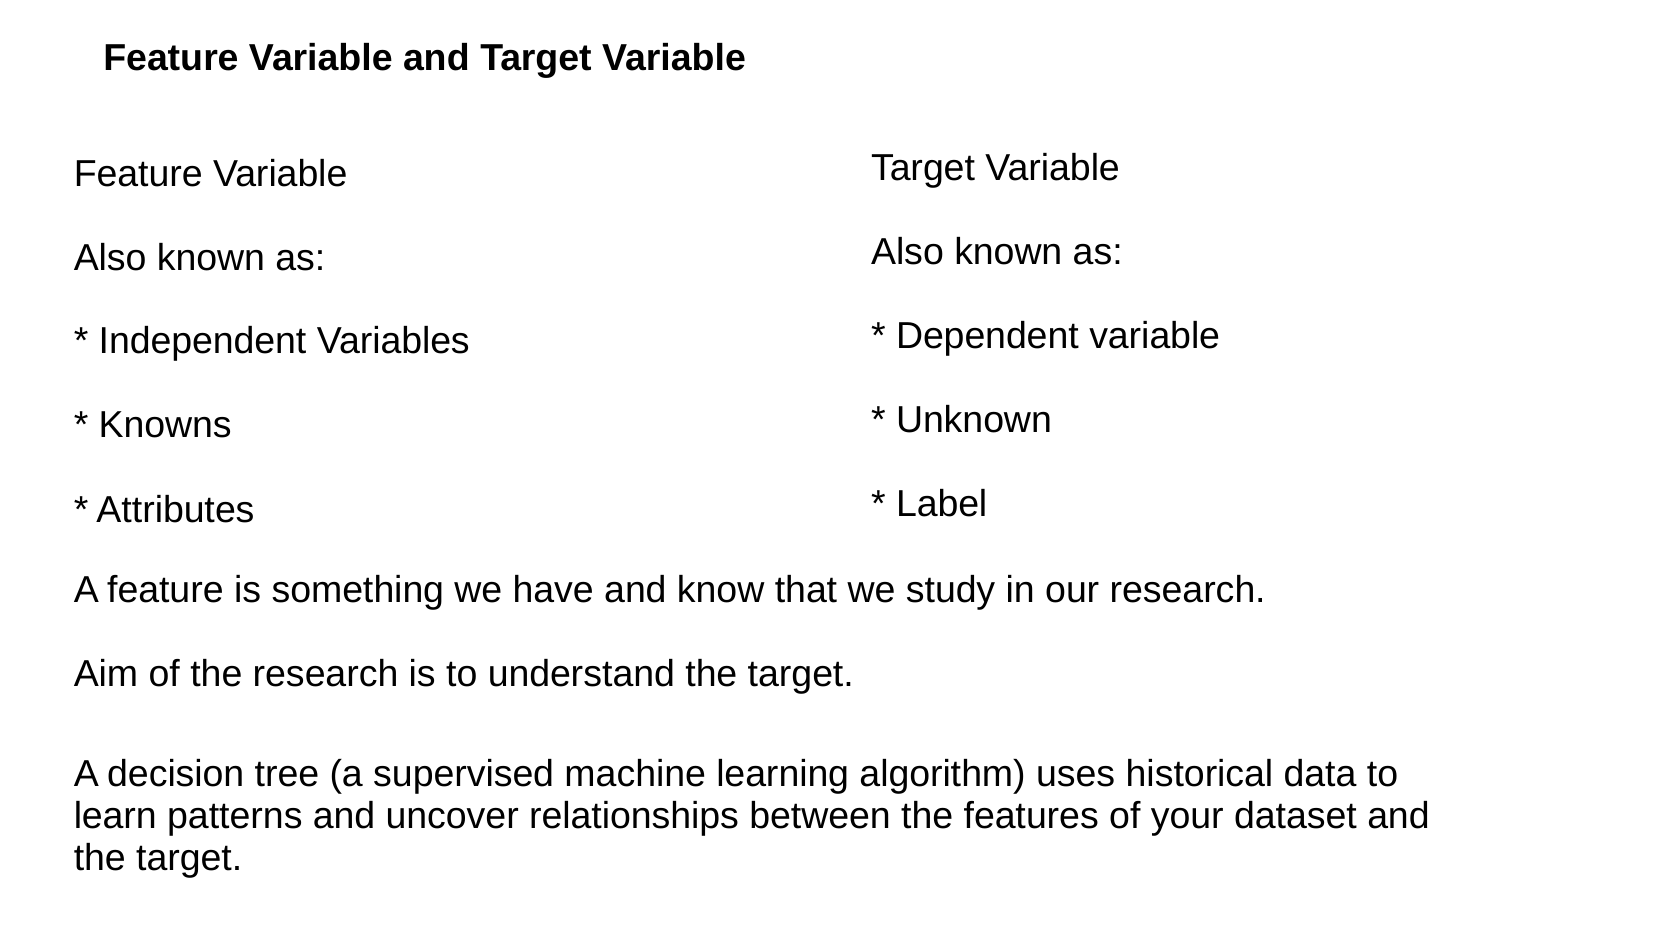

Feature Variable and Target Variable
Target Variable
Also known as:
* Dependent variable
* Unknown
* Label
Feature Variable
Also known as:
* Independent Variables
* Knowns
* Attributes
A feature is something we have and know that we study in our research.
Aim of the research is to understand the target.
A decision tree (a supervised machine learning algorithm) uses historical data to learn patterns and uncover relationships between the features of your dataset and the target.